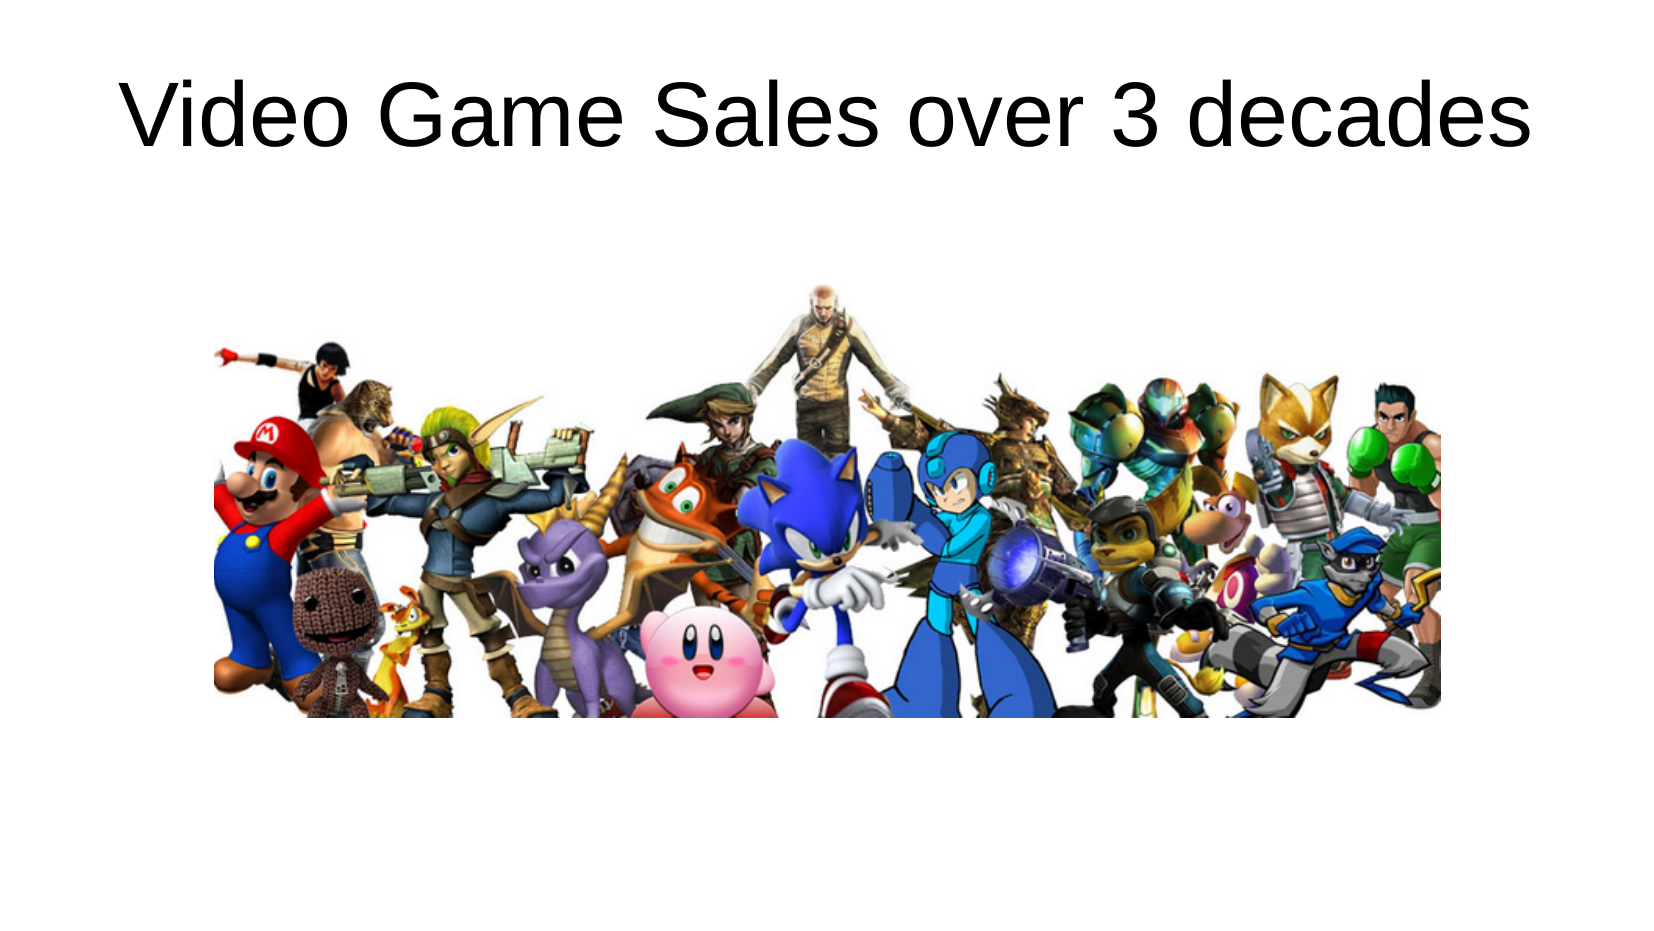

# Video Game Sales over 3 decades